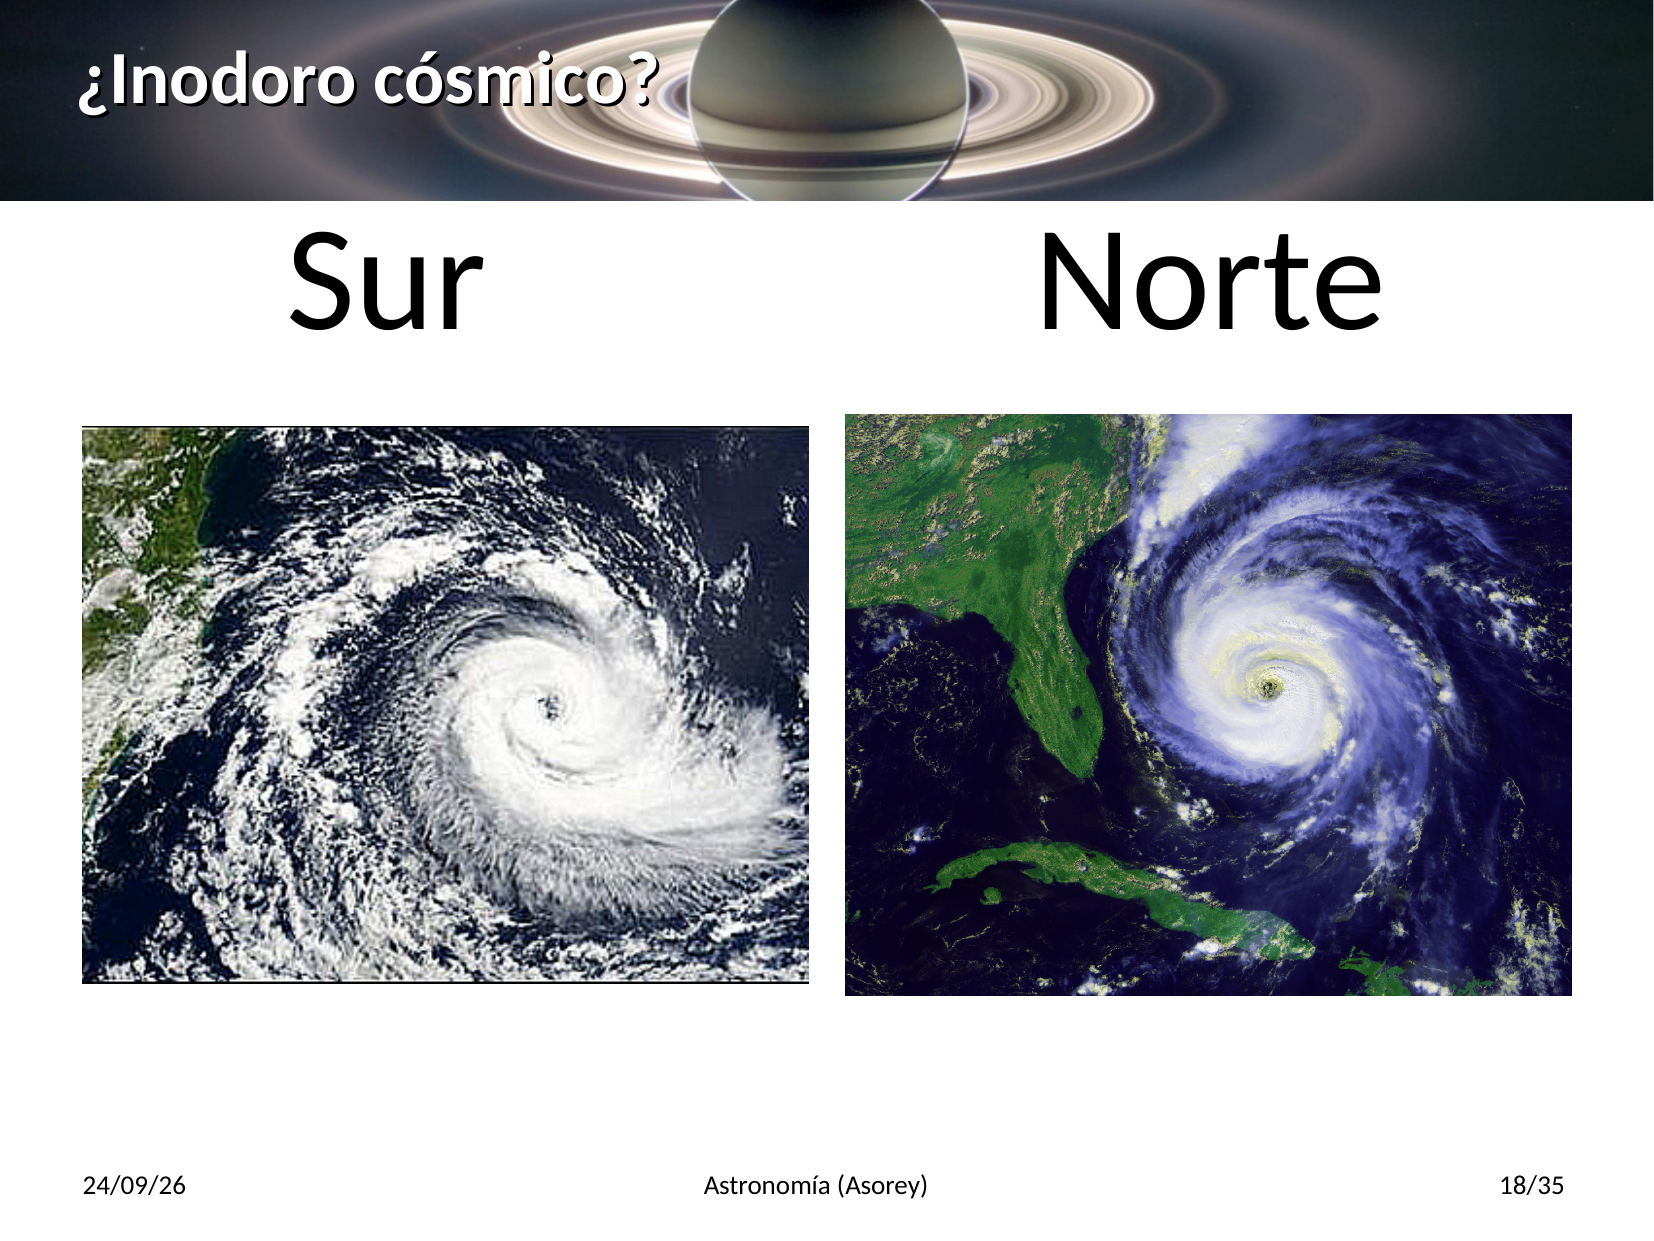

# ¿Inodoro cósmico?
Sur
Norte
Astronomía (Asorey)
18